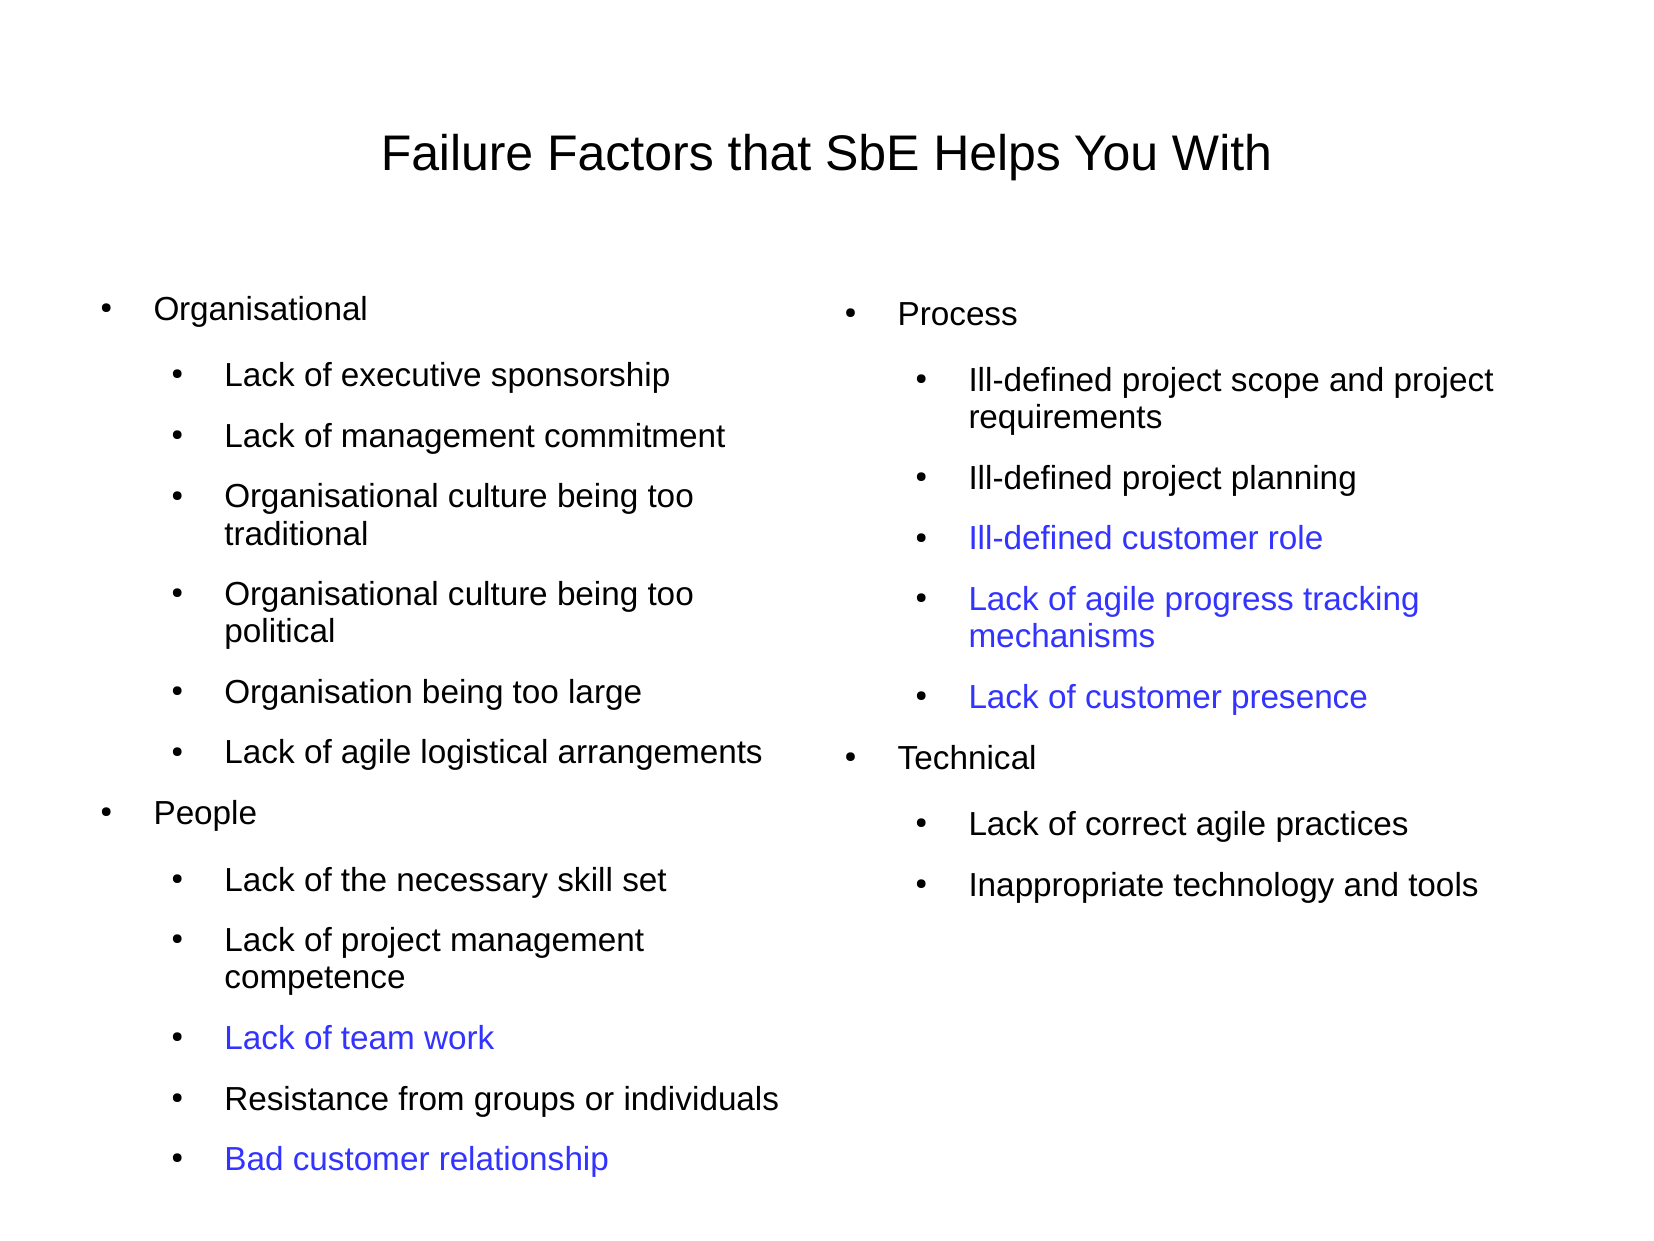

# Failure Factors that SbE Helps You With
Organisational
Lack of executive sponsorship
Lack of management commitment
Organisational culture being too traditional
Organisational culture being too political
Organisation being too large
Lack of agile logistical arrangements
People
Lack of the necessary skill set
Lack of project management competence
Lack of team work
Resistance from groups or individuals
Bad customer relationship
Process
Ill-defined project scope and project requirements
Ill-defined project planning
Ill-defined customer role
Lack of agile progress tracking mechanisms
Lack of customer presence
Technical
Lack of correct agile practices
Inappropriate technology and tools